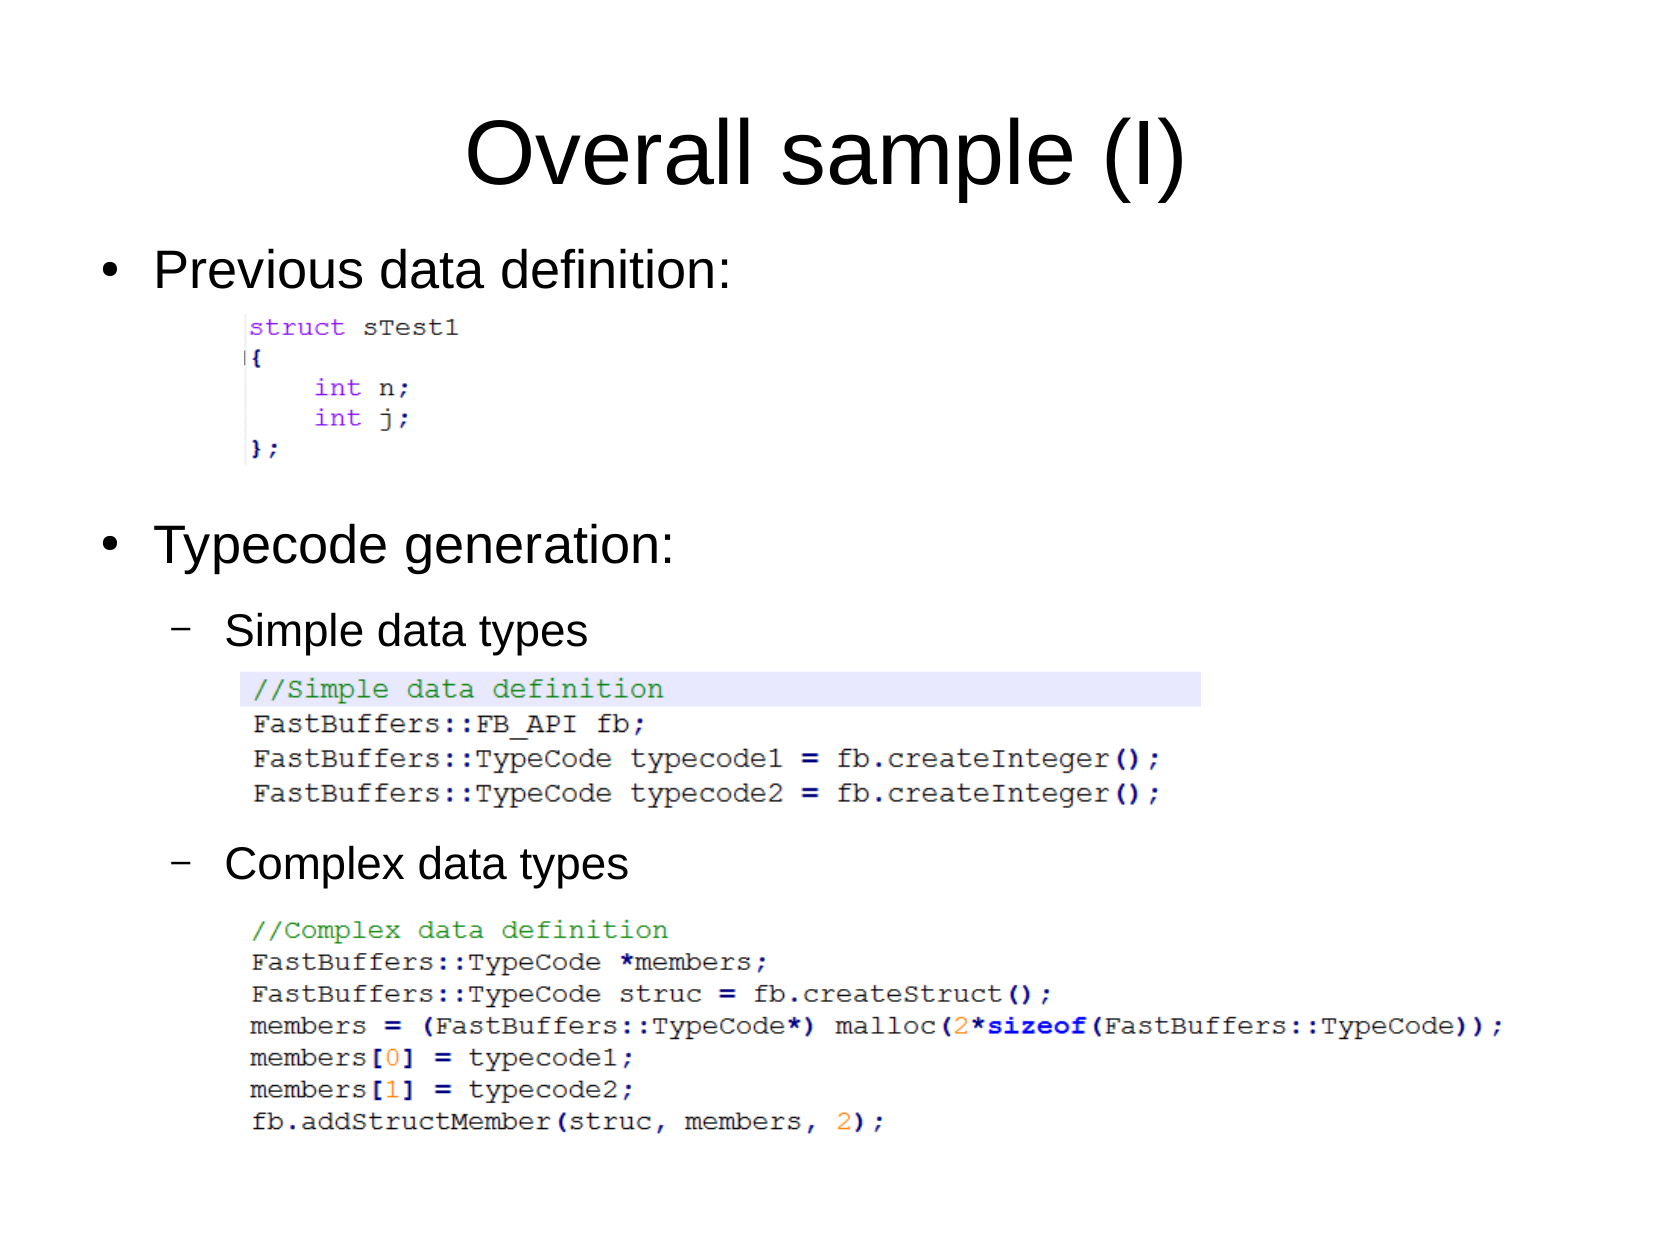

# Overall sample (I)
Previous data definition:
Typecode generation:
Simple data types
Complex data types